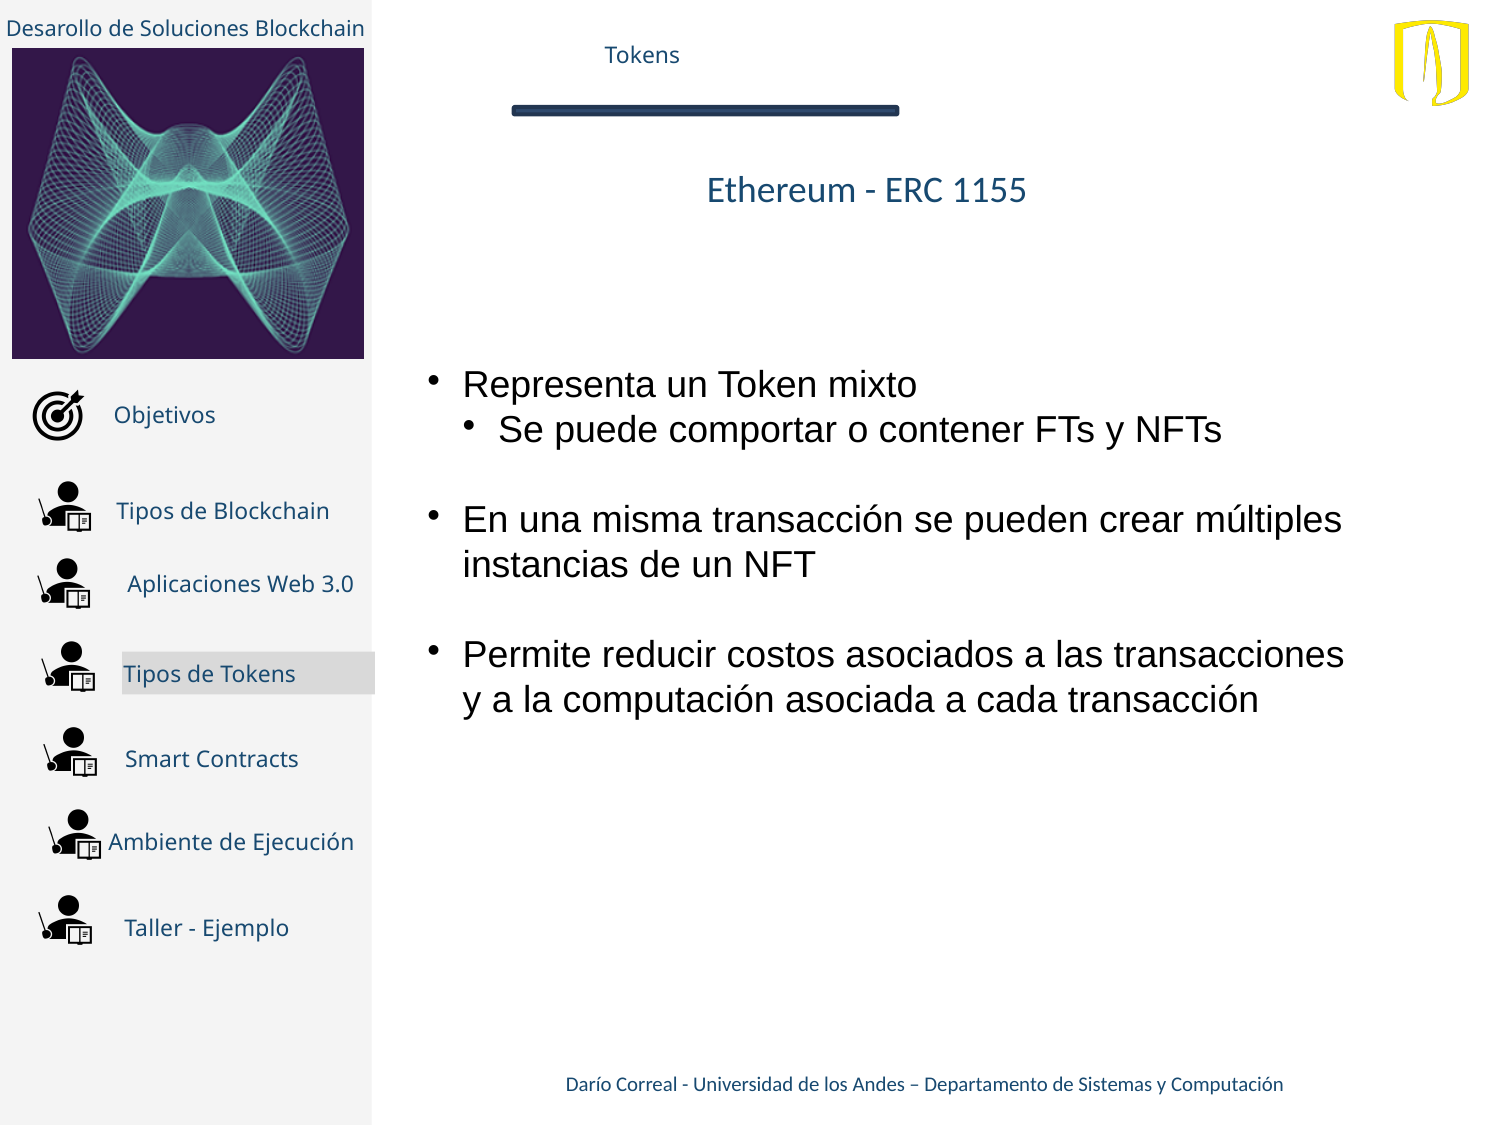

Tokens
Ethereum - ERC 1155
Representa un Token mixto
Se puede comportar o contener FTs y NFTs
En una misma transacción se pueden crear múltiples instancias de un NFT
Permite reducir costos asociados a las transacciones y a la computación asociada a cada transacción
Objetivos
Tipos de Blockchain
Aplicaciones Web 3.0
Tipos de Tokens
Smart Contracts
 Ambiente de Ejecución
Taller - Ejemplo
Darío Correal - Universidad de los Andes – Departamento de Sistemas y Computación